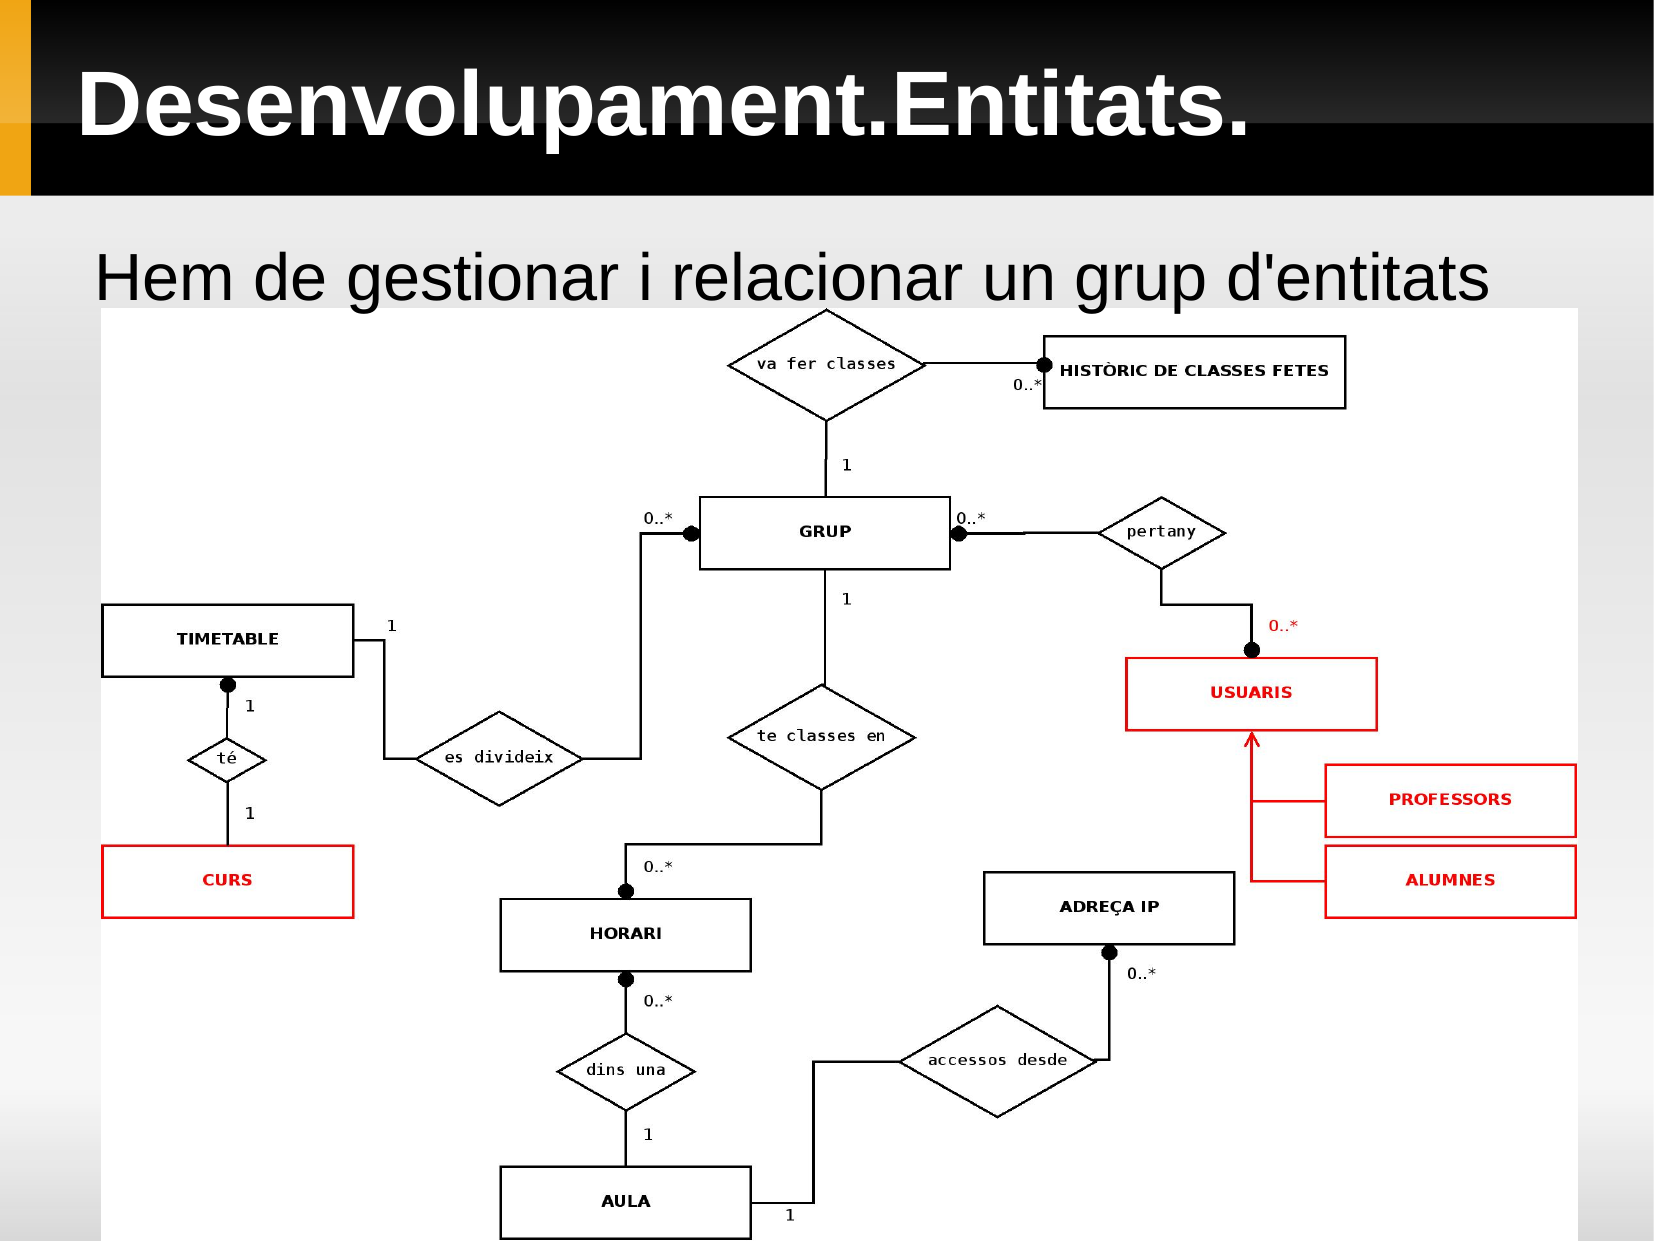

Desenvolupament.Entitats.
# Hem de gestionar i relacionar un grup d'entitats